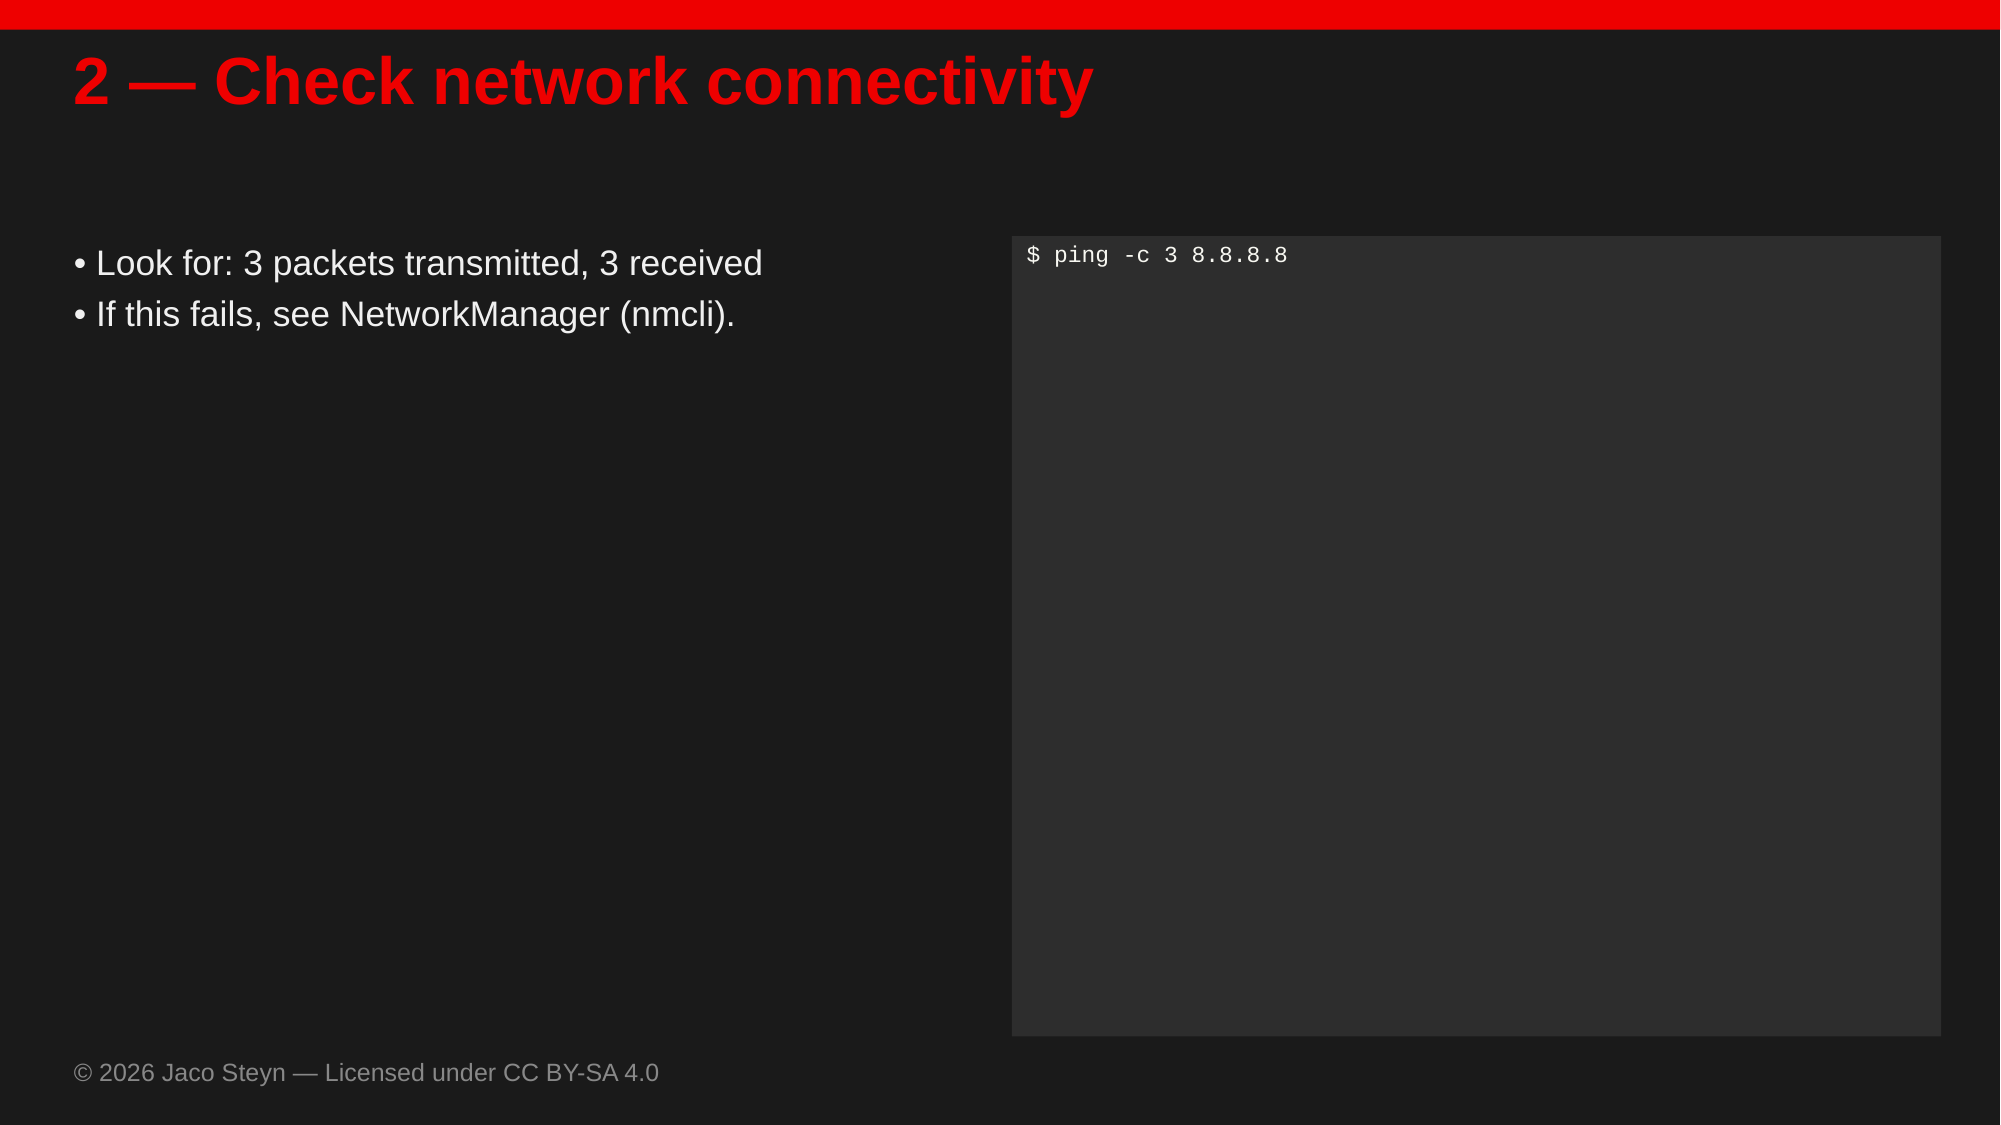

2 — Check network connectivity
• Look for: 3 packets transmitted, 3 received
• If this fails, see NetworkManager (nmcli).
$ ping -c 3 8.8.8.8
© 2026 Jaco Steyn — Licensed under CC BY-SA 4.0